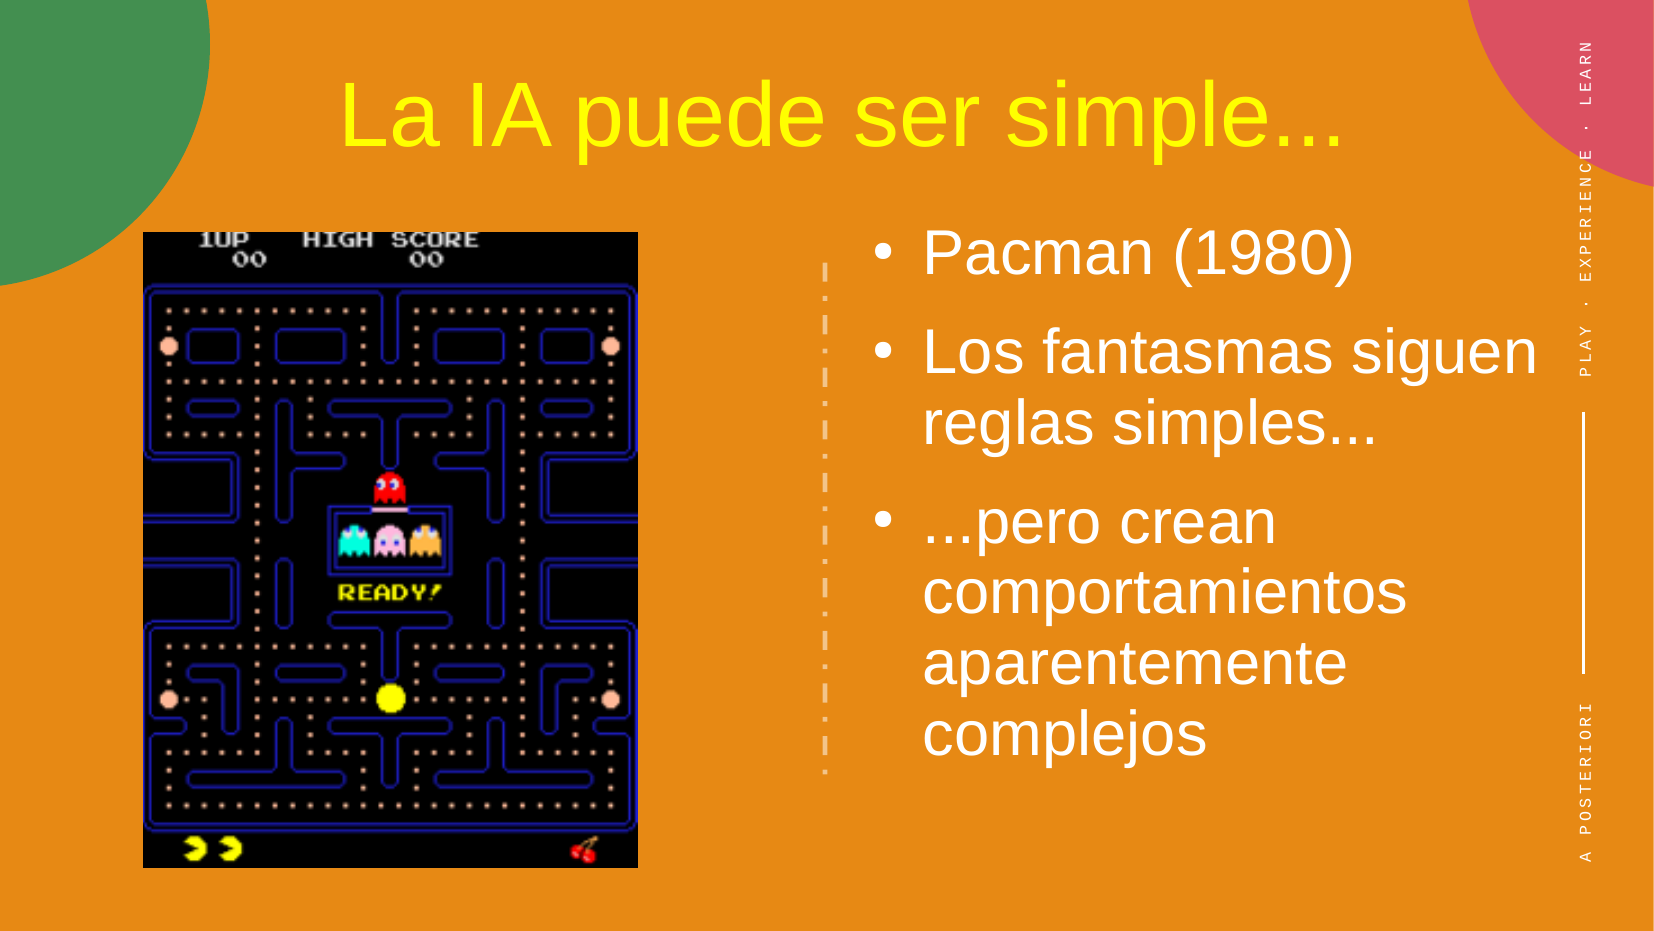

# La IA puede ser simple...
Pacman (1980)
Los fantasmas siguen reglas simples...
...pero crean comportamientos aparentemente complejos